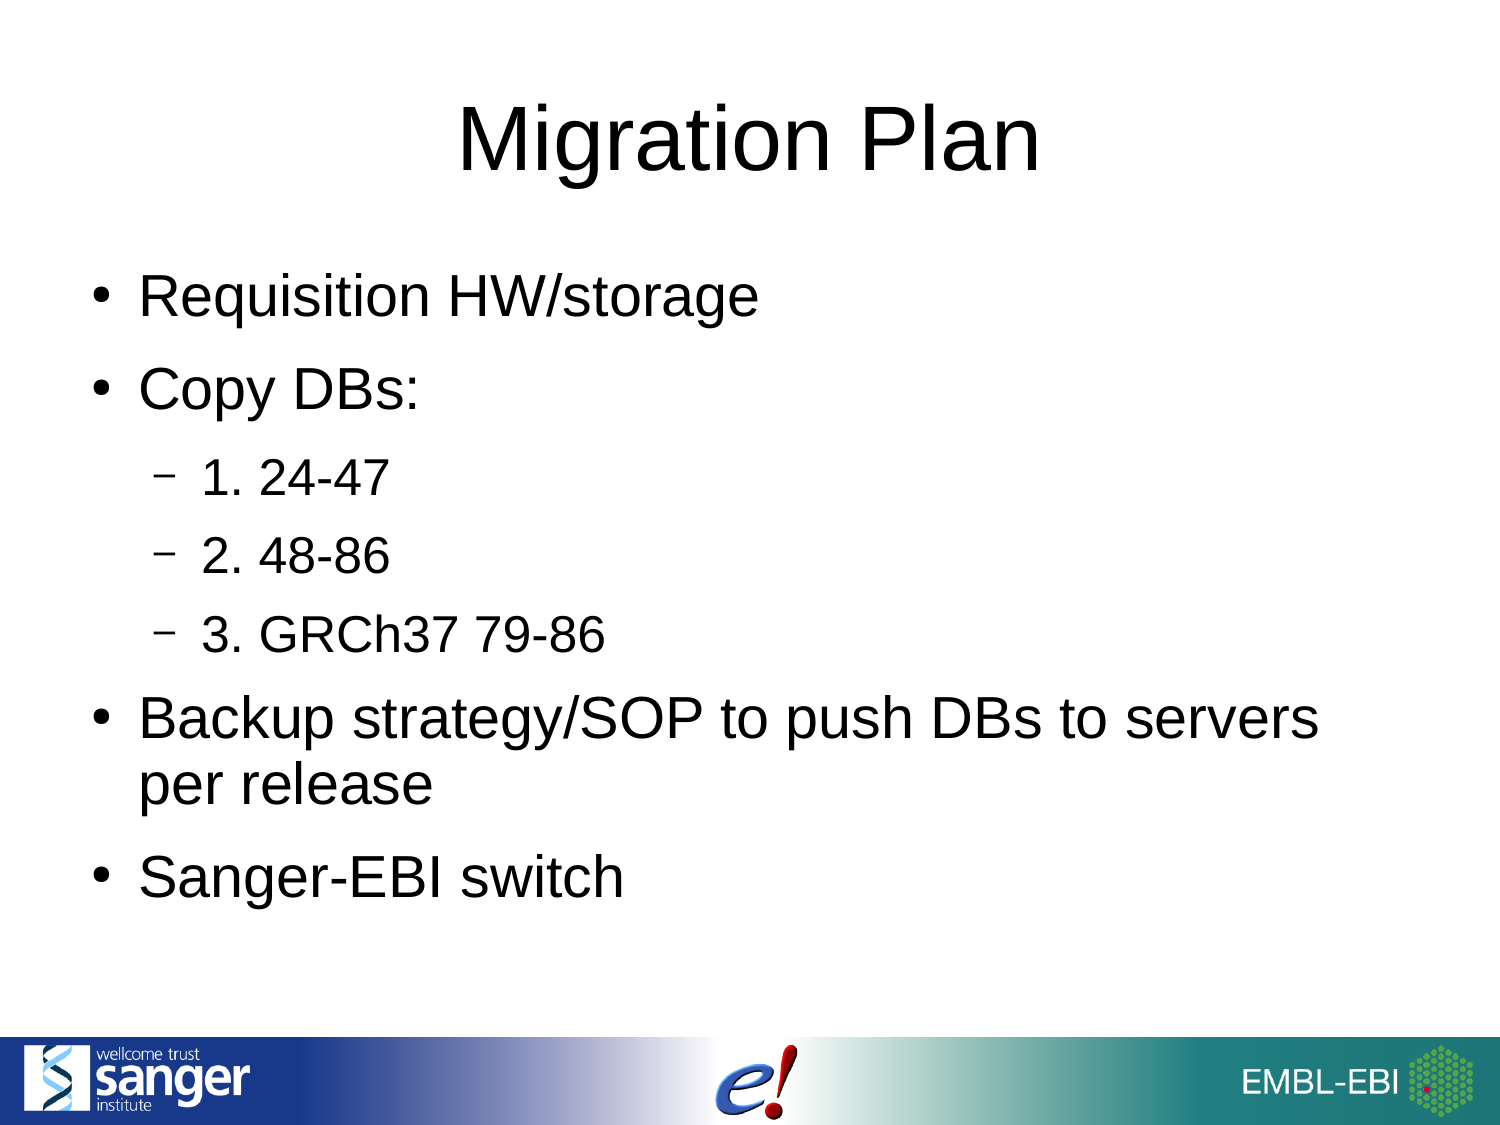

# Migration Plan
Requisition HW/storage
Copy DBs:
1. 24-47
2. 48-86
3. GRCh37 79-86
Backup strategy/SOP to push DBs to servers per release
Sanger-EBI switch